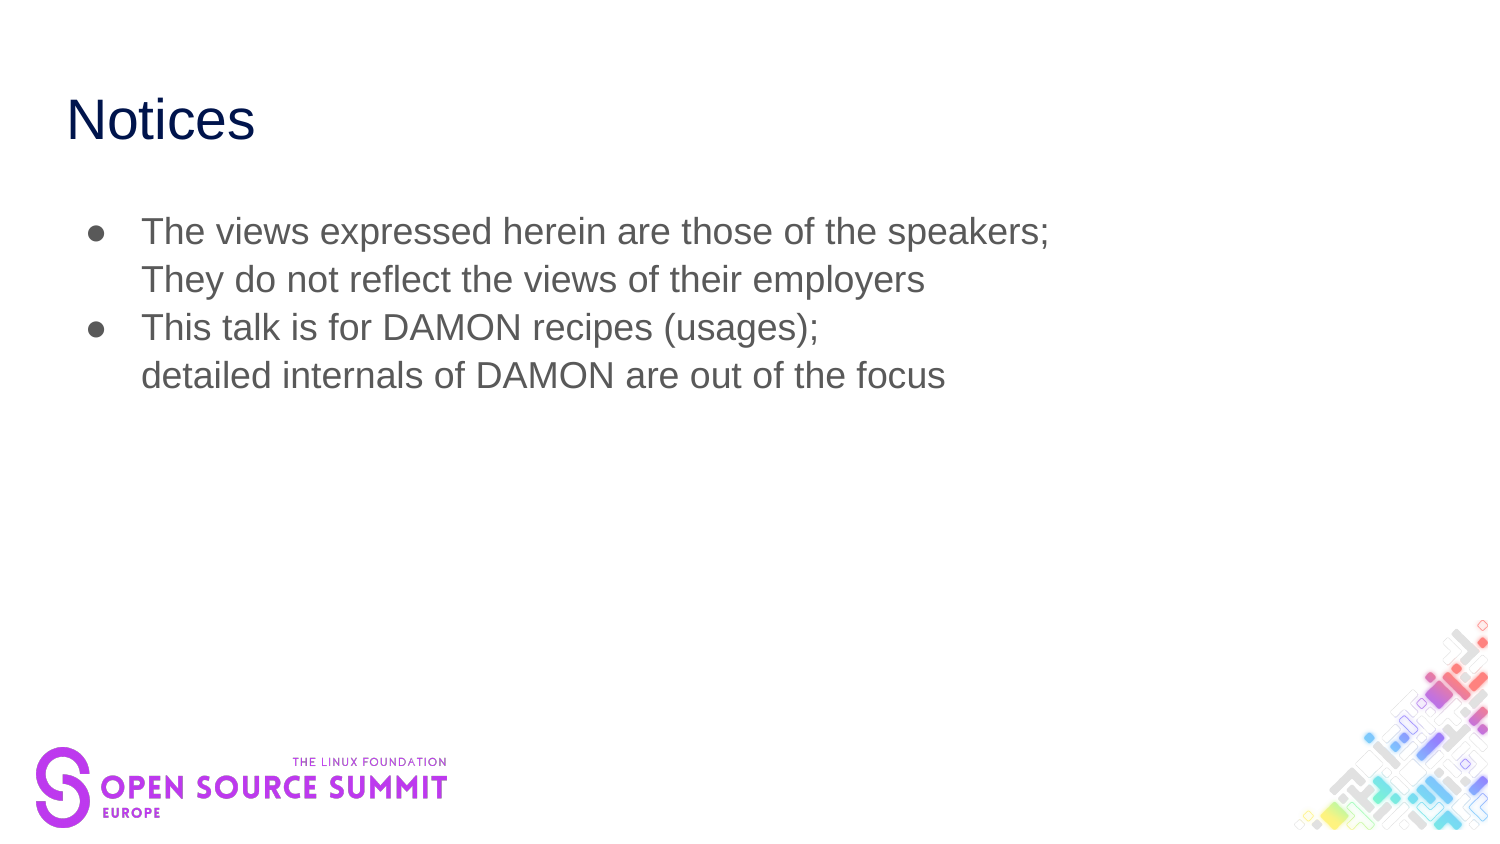

# Notices
The views expressed herein are those of the speakers;
They do not reflect the views of their employers
This talk is for DAMON recipes (usages);
detailed internals of DAMON are out of the focus